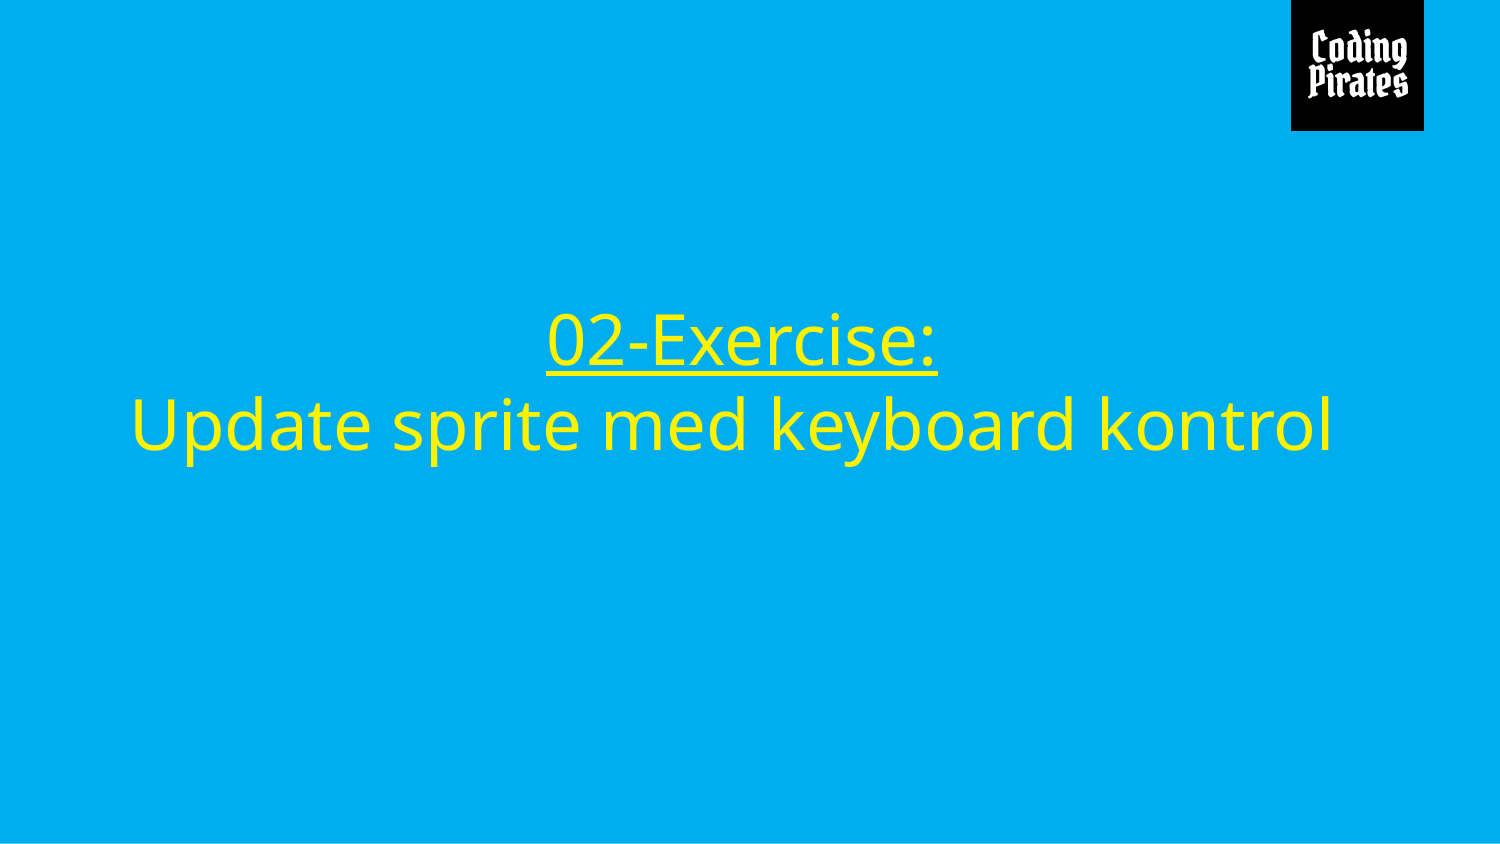

# 02-Exercise: Update sprite med keyboard kontrol